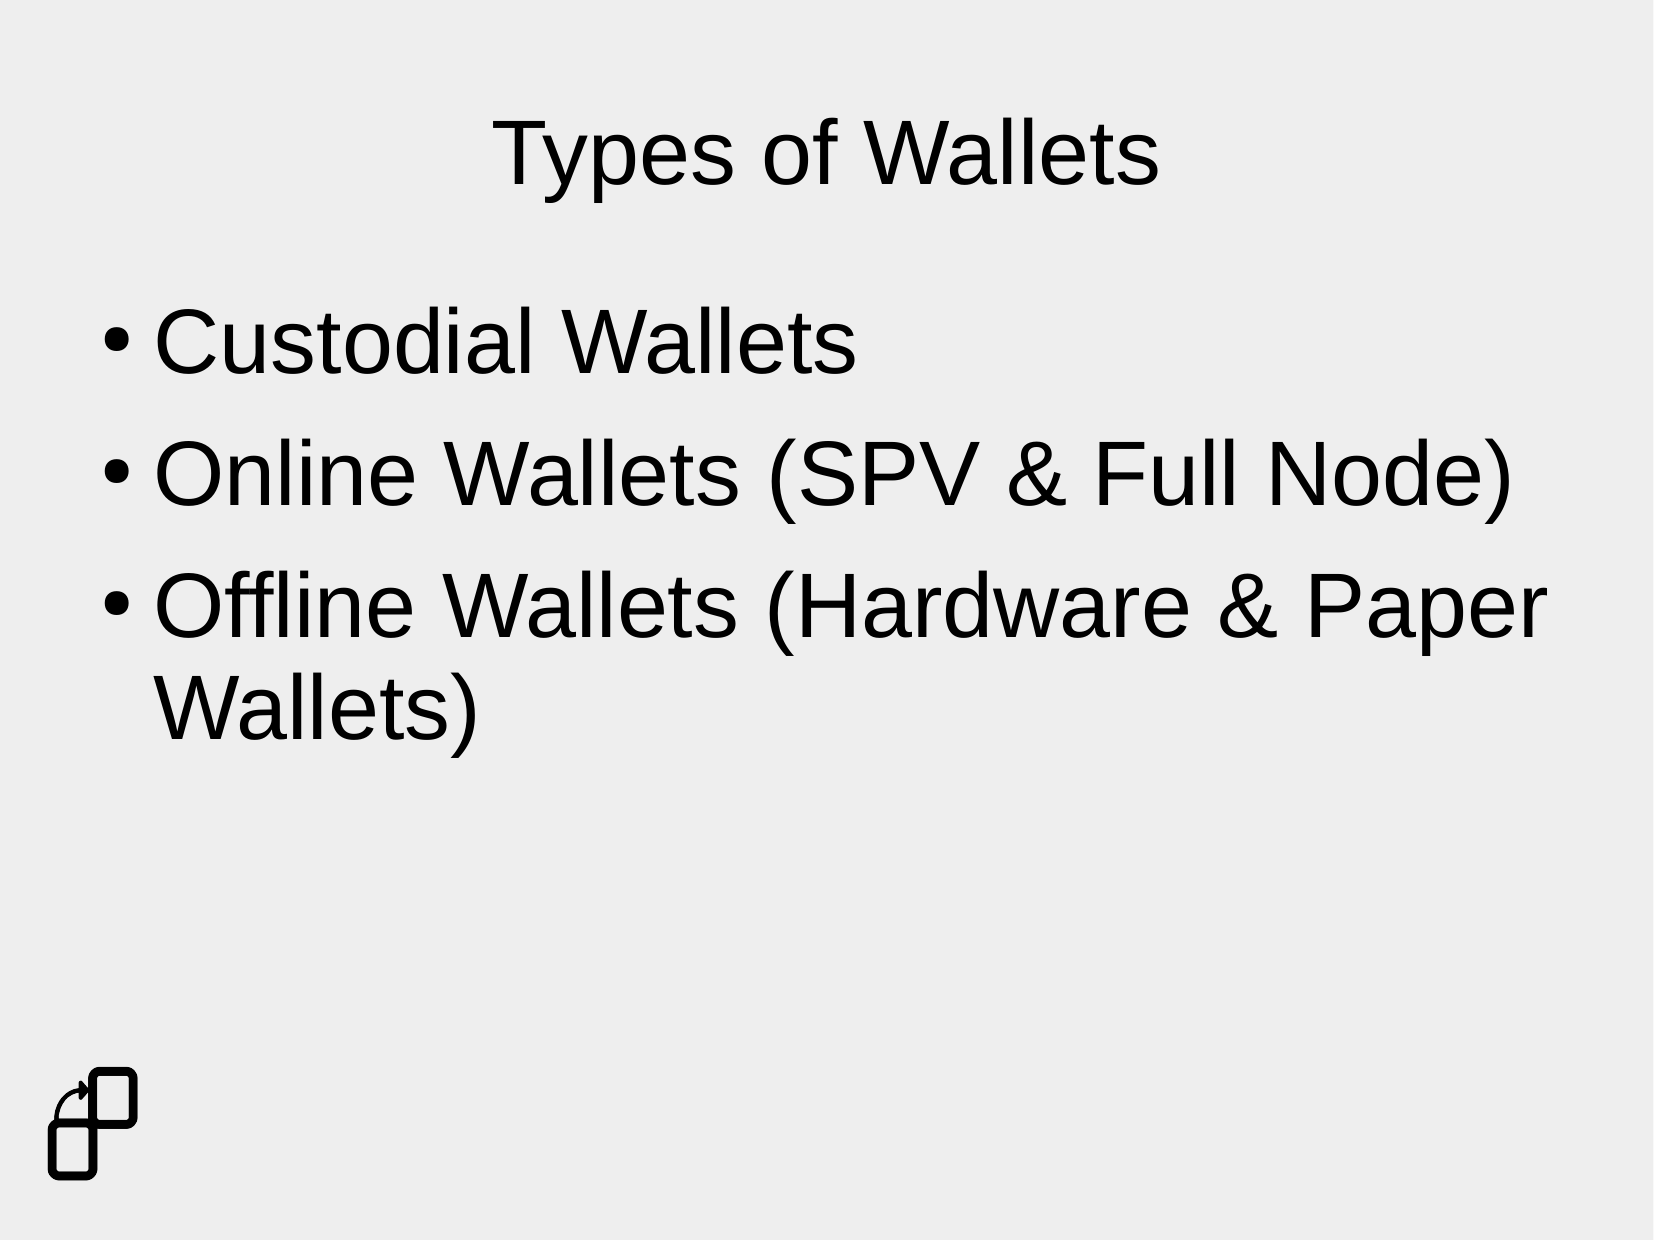

# Types of Wallets
Custodial Wallets
Online Wallets (SPV & Full Node)
Offline Wallets (Hardware & Paper Wallets)